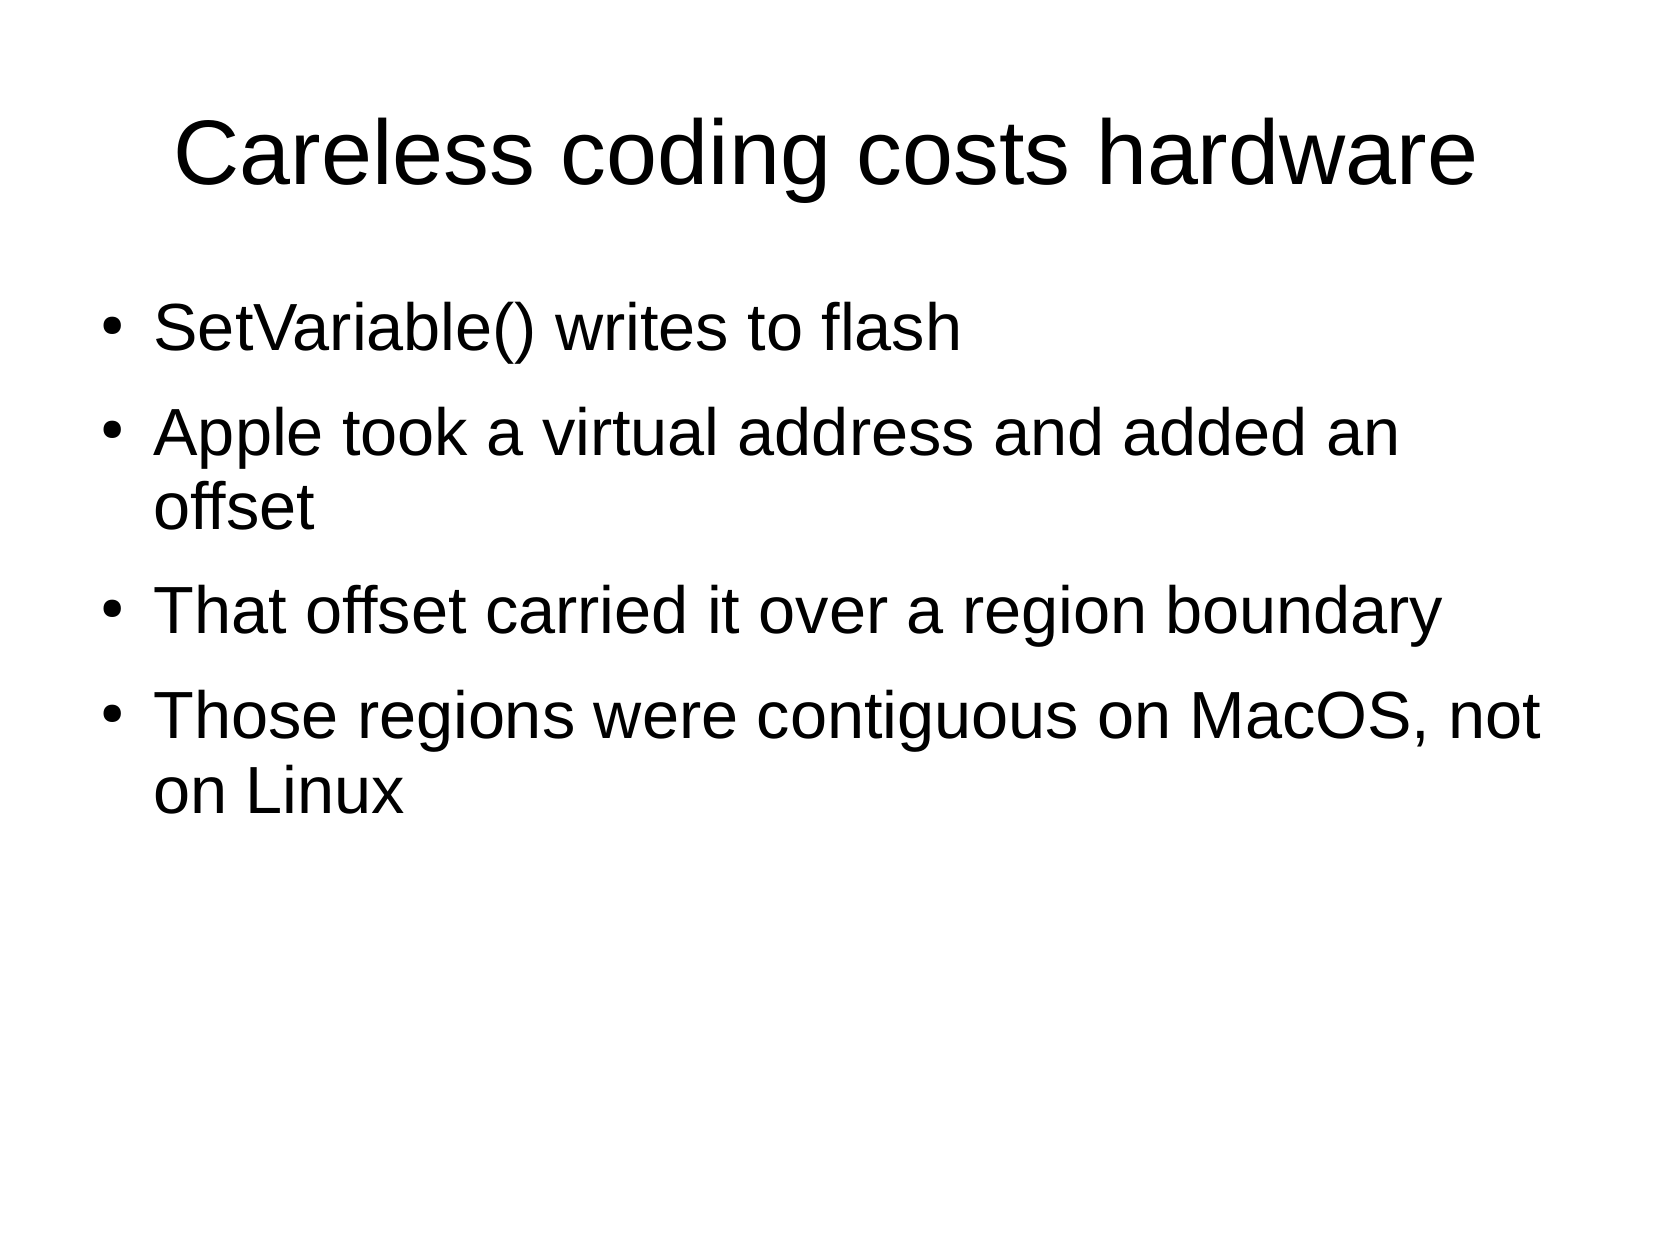

# Careless coding costs hardware
SetVariable() writes to flash
Apple took a virtual address and added an offset
That offset carried it over a region boundary
Those regions were contiguous on MacOS, not on Linux